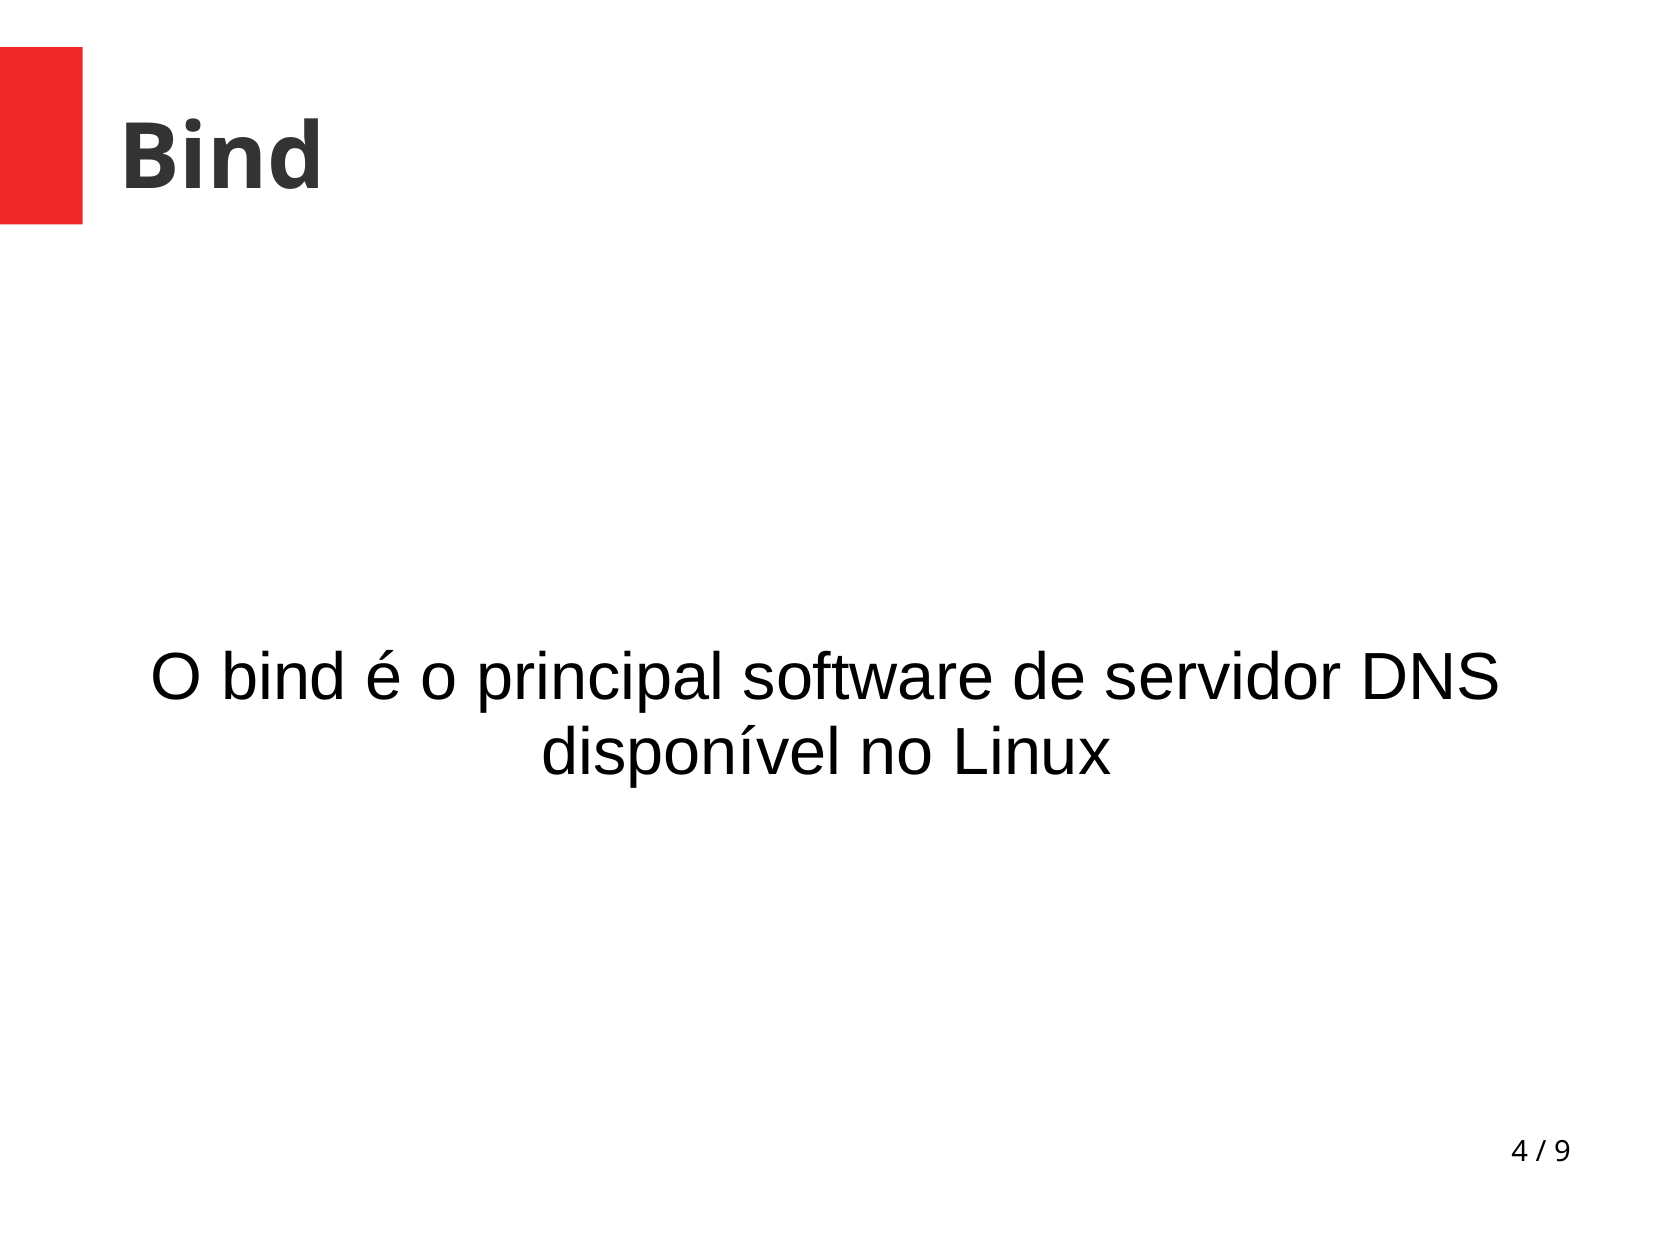

# Bind
O bind é o principal software de servidor DNS disponível no Linux
4